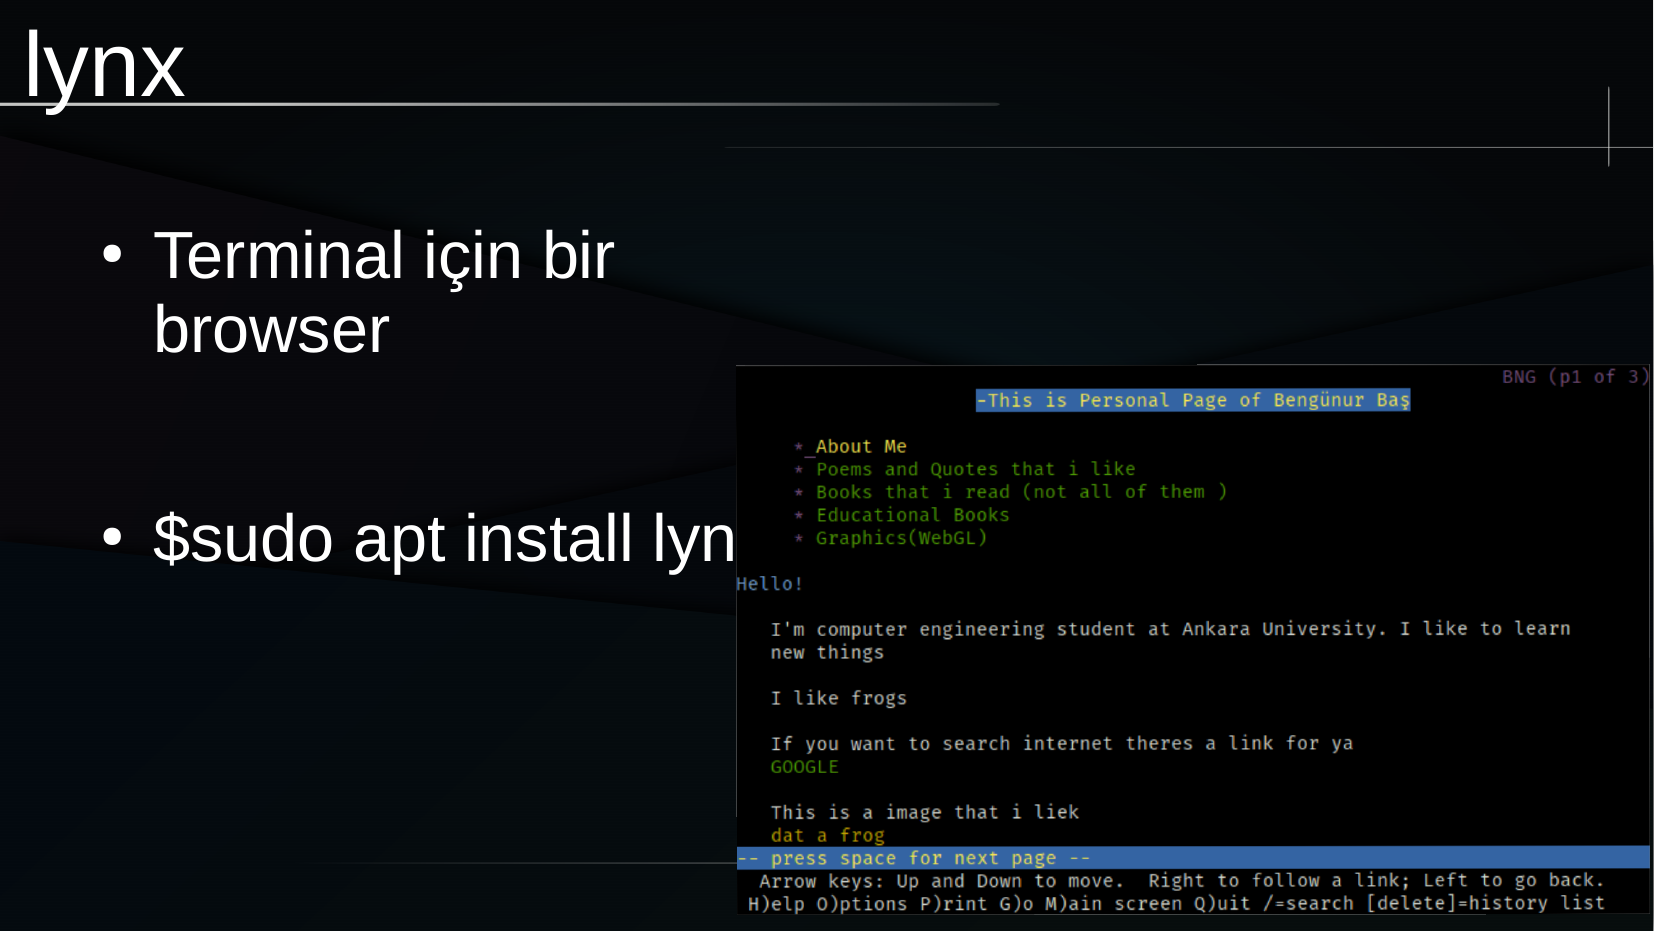

# lynx
Terminal için bir browser
$sudo apt install lynx